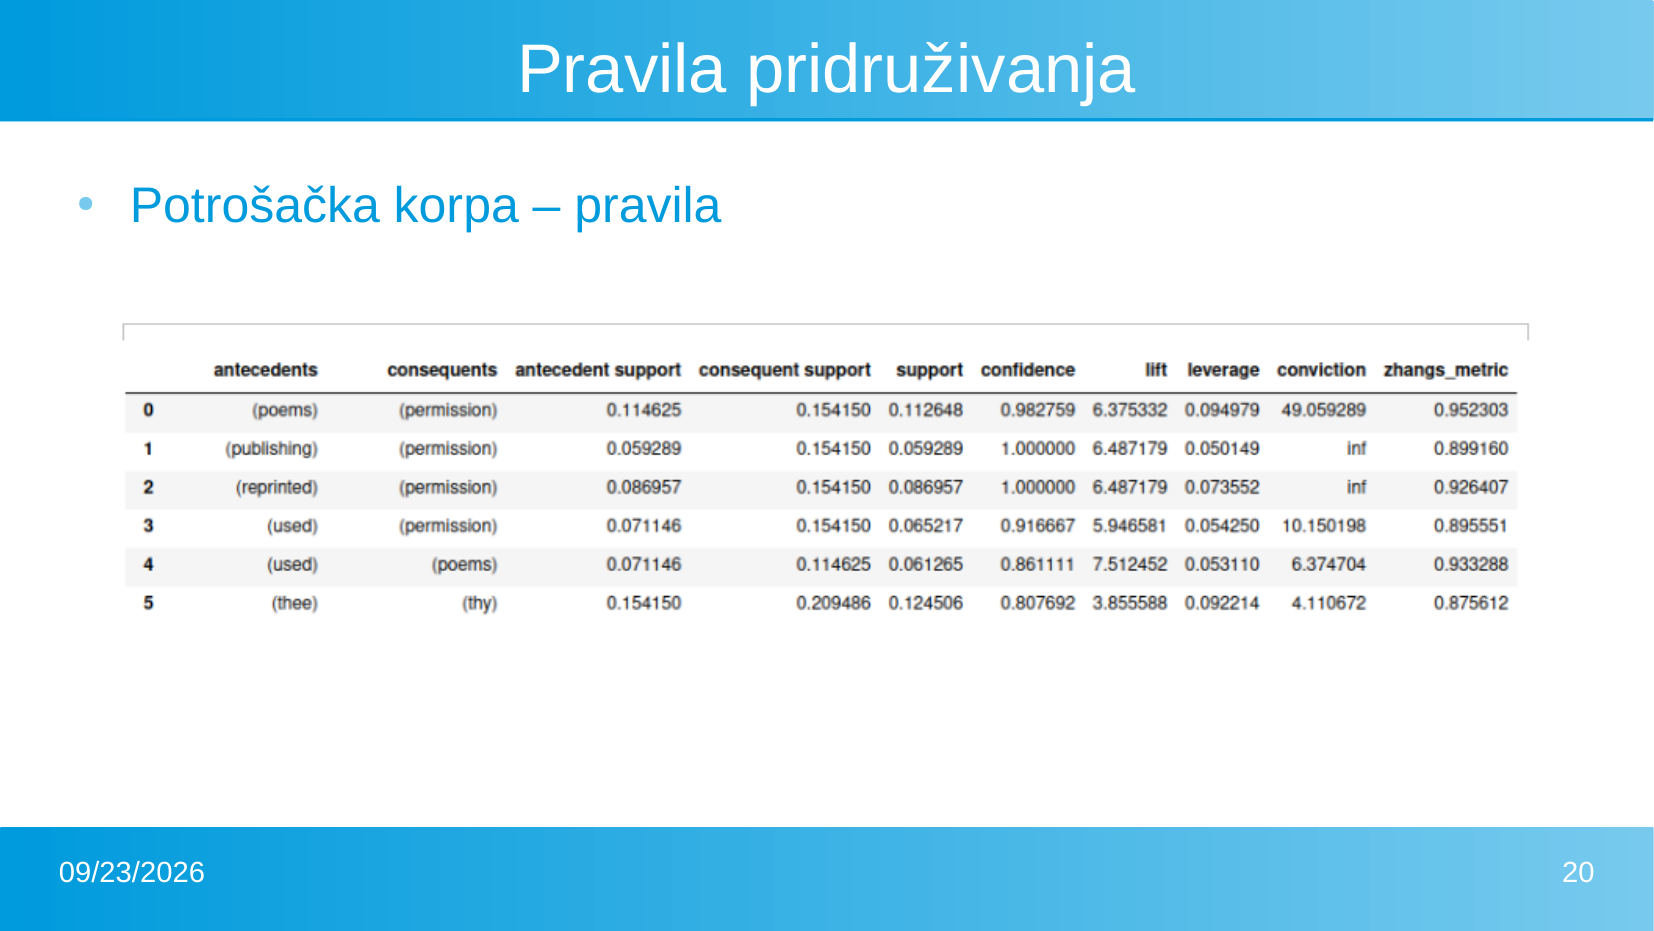

# Pravila pridruživanja
Potrošačka korpa – pravila
20